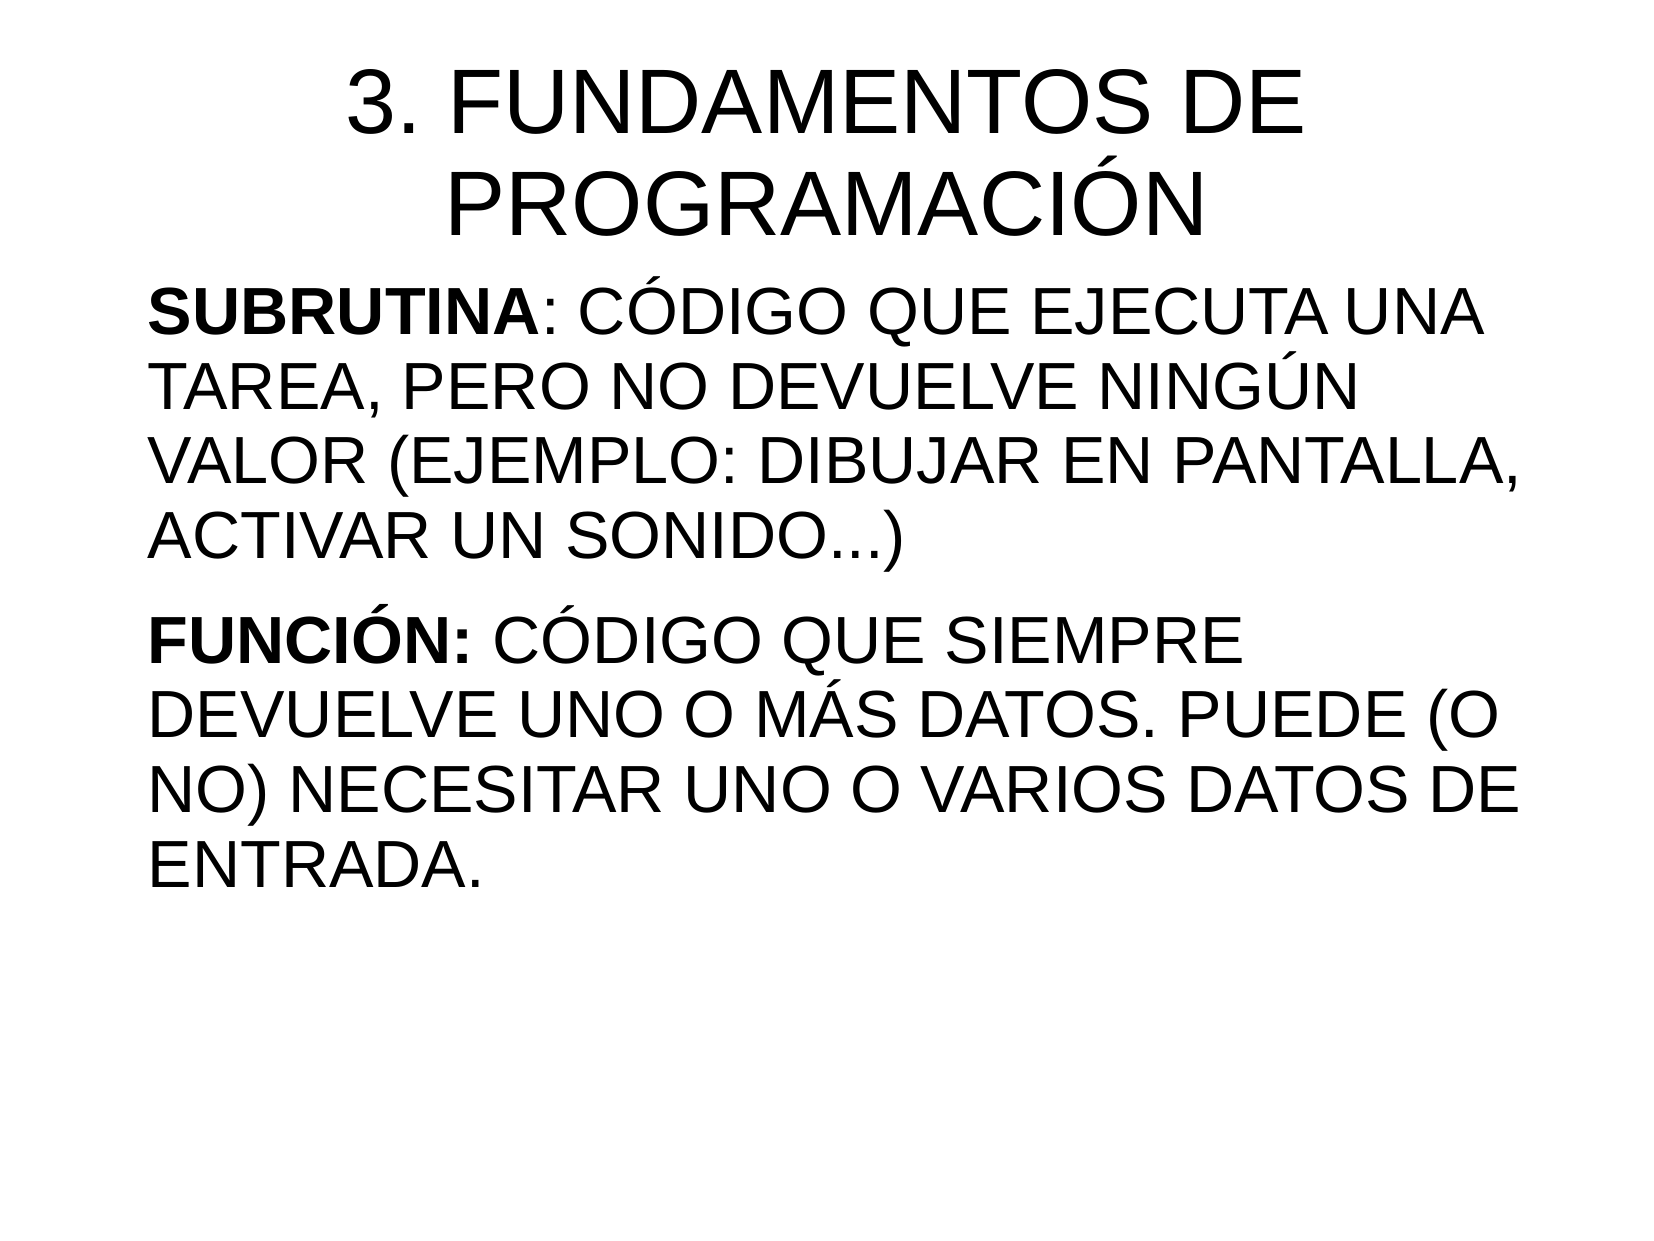

# 3. FUNDAMENTOS DE PROGRAMACIÓN
SUBRUTINA: CÓDIGO QUE EJECUTA UNA TAREA, PERO NO DEVUELVE NINGÚN VALOR (EJEMPLO: DIBUJAR EN PANTALLA, ACTIVAR UN SONIDO...)
FUNCIÓN: CÓDIGO QUE SIEMPRE DEVUELVE UNO O MÁS DATOS. PUEDE (O NO) NECESITAR UNO O VARIOS DATOS DE ENTRADA.